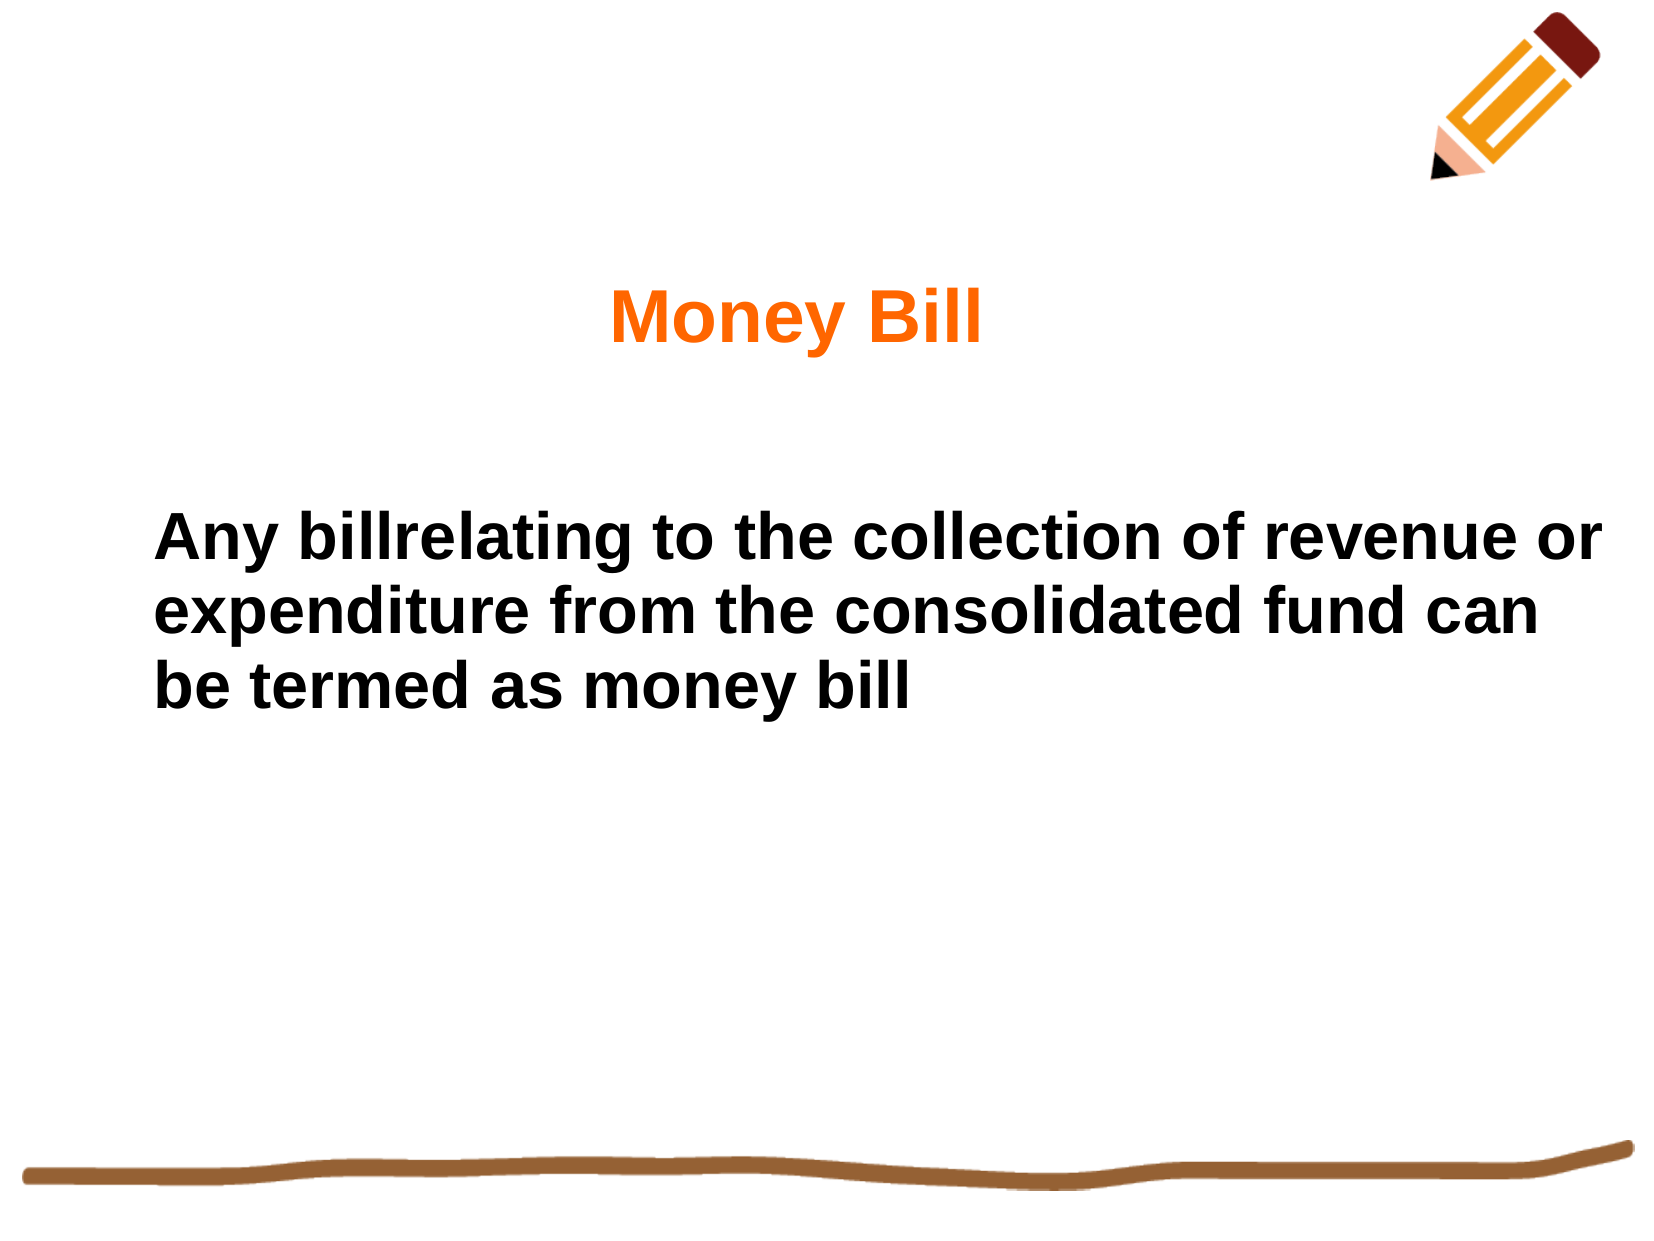

# Money Bill
Any billrelating to the collection of revenue or expenditure from the consolidated fund can be termed as money bill